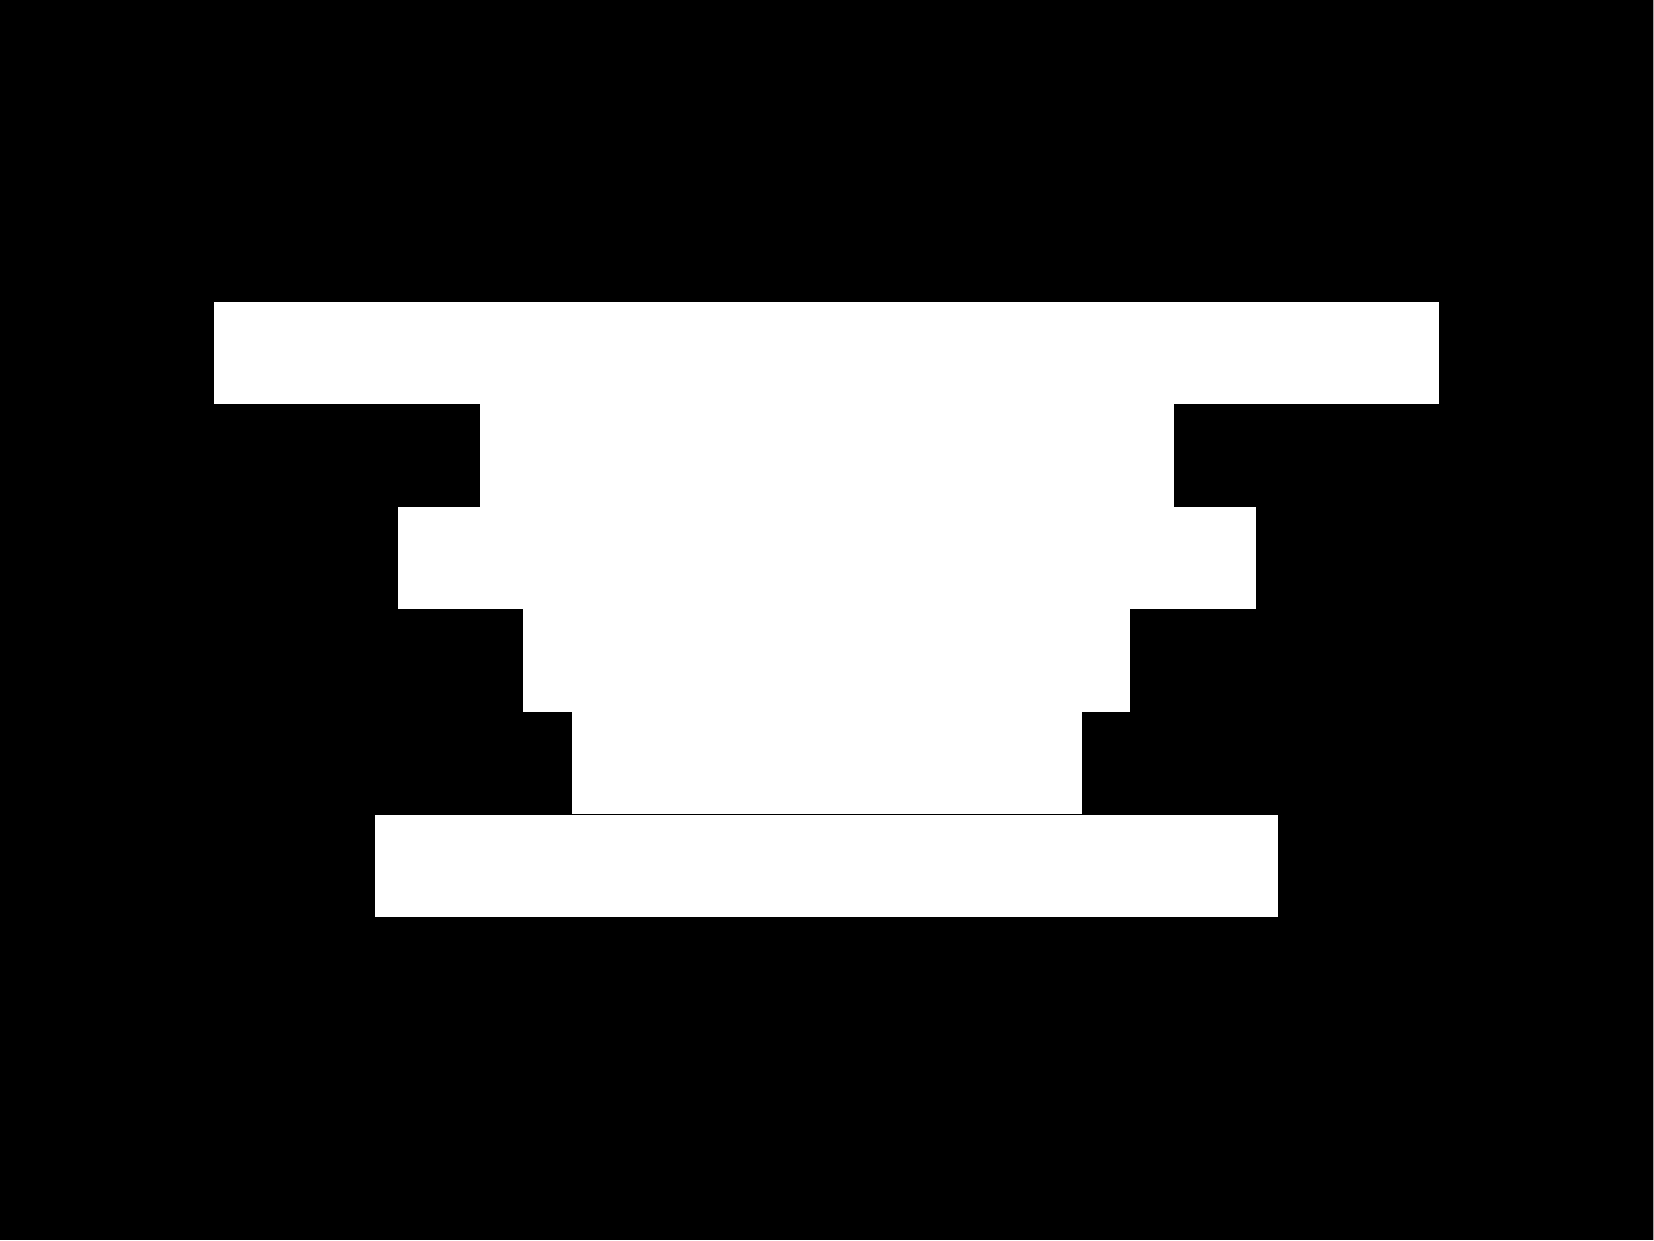

# E a minha vida foi lavada pelo sangue de Jesus
Minha história dividiu
Antes e depois
Pelo sangue
Pelo sangue de Jesus